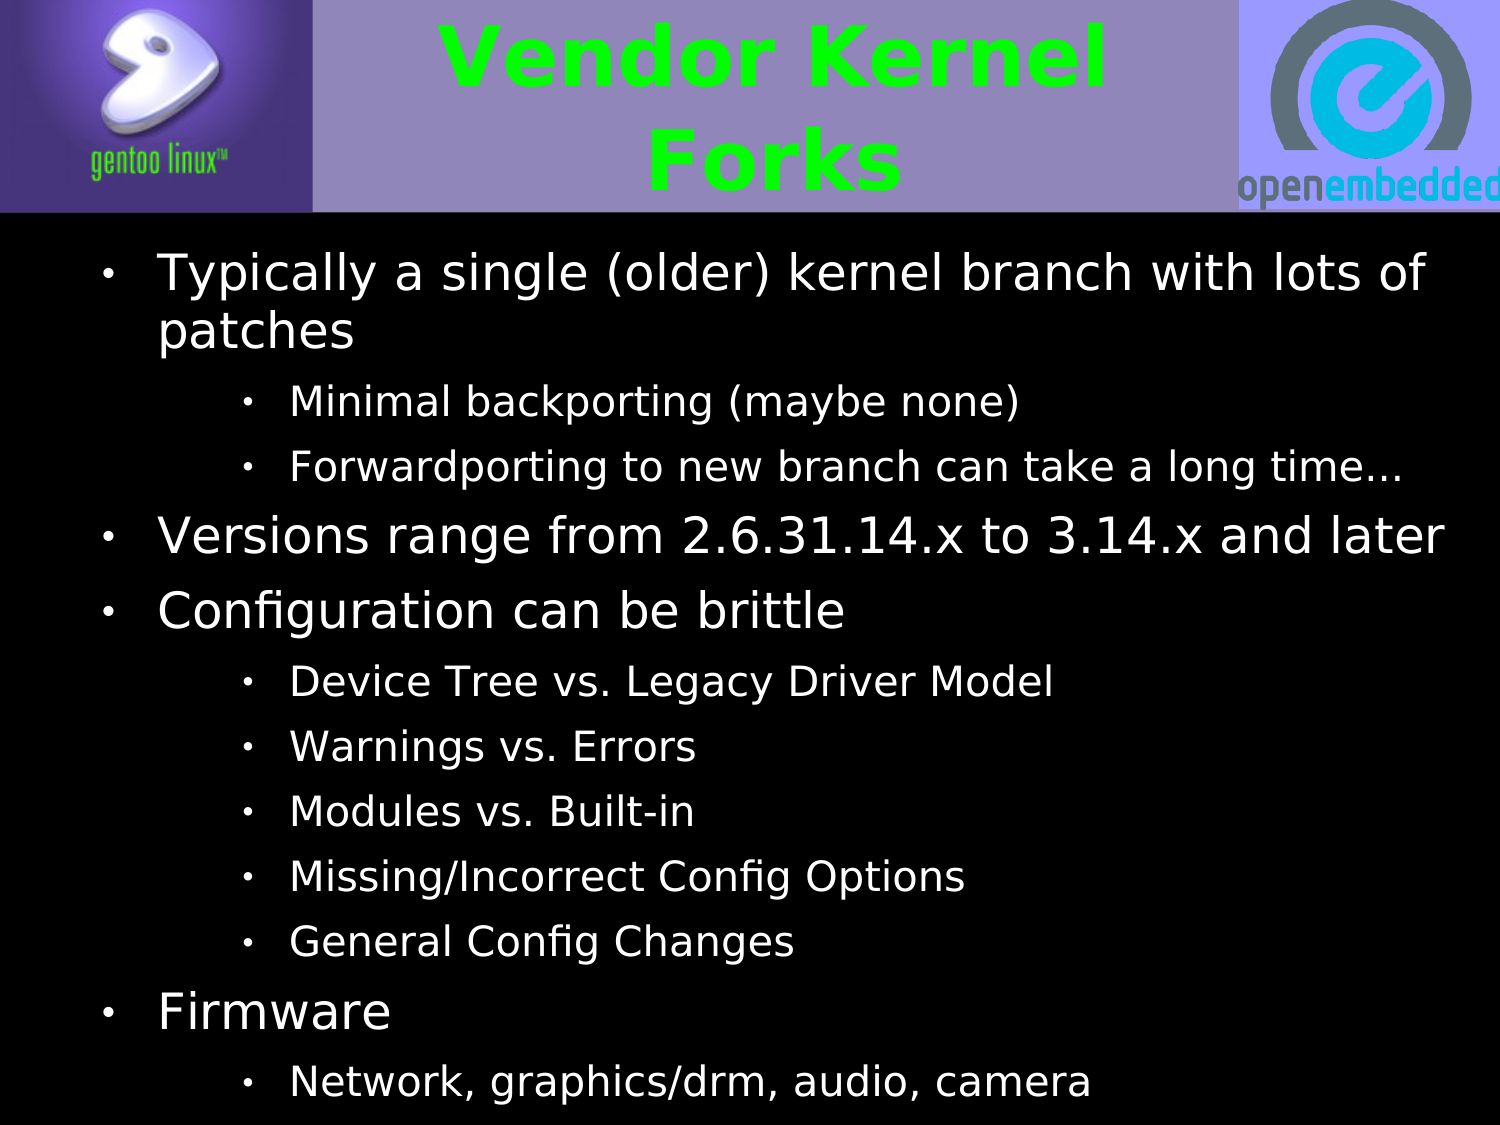

# Vendor Kernel Forks
Typically a single (older) kernel branch with lots of patches
Minimal backporting (maybe none)
Forwardporting to new branch can take a long time...
Versions range from 2.6.31.14.x to 3.14.x and later
Configuration can be brittle
Device Tree vs. Legacy Driver Model
Warnings vs. Errors
Modules vs. Built-in
Missing/Incorrect Config Options
General Config Changes
Firmware
Network, graphics/drm, audio, camera